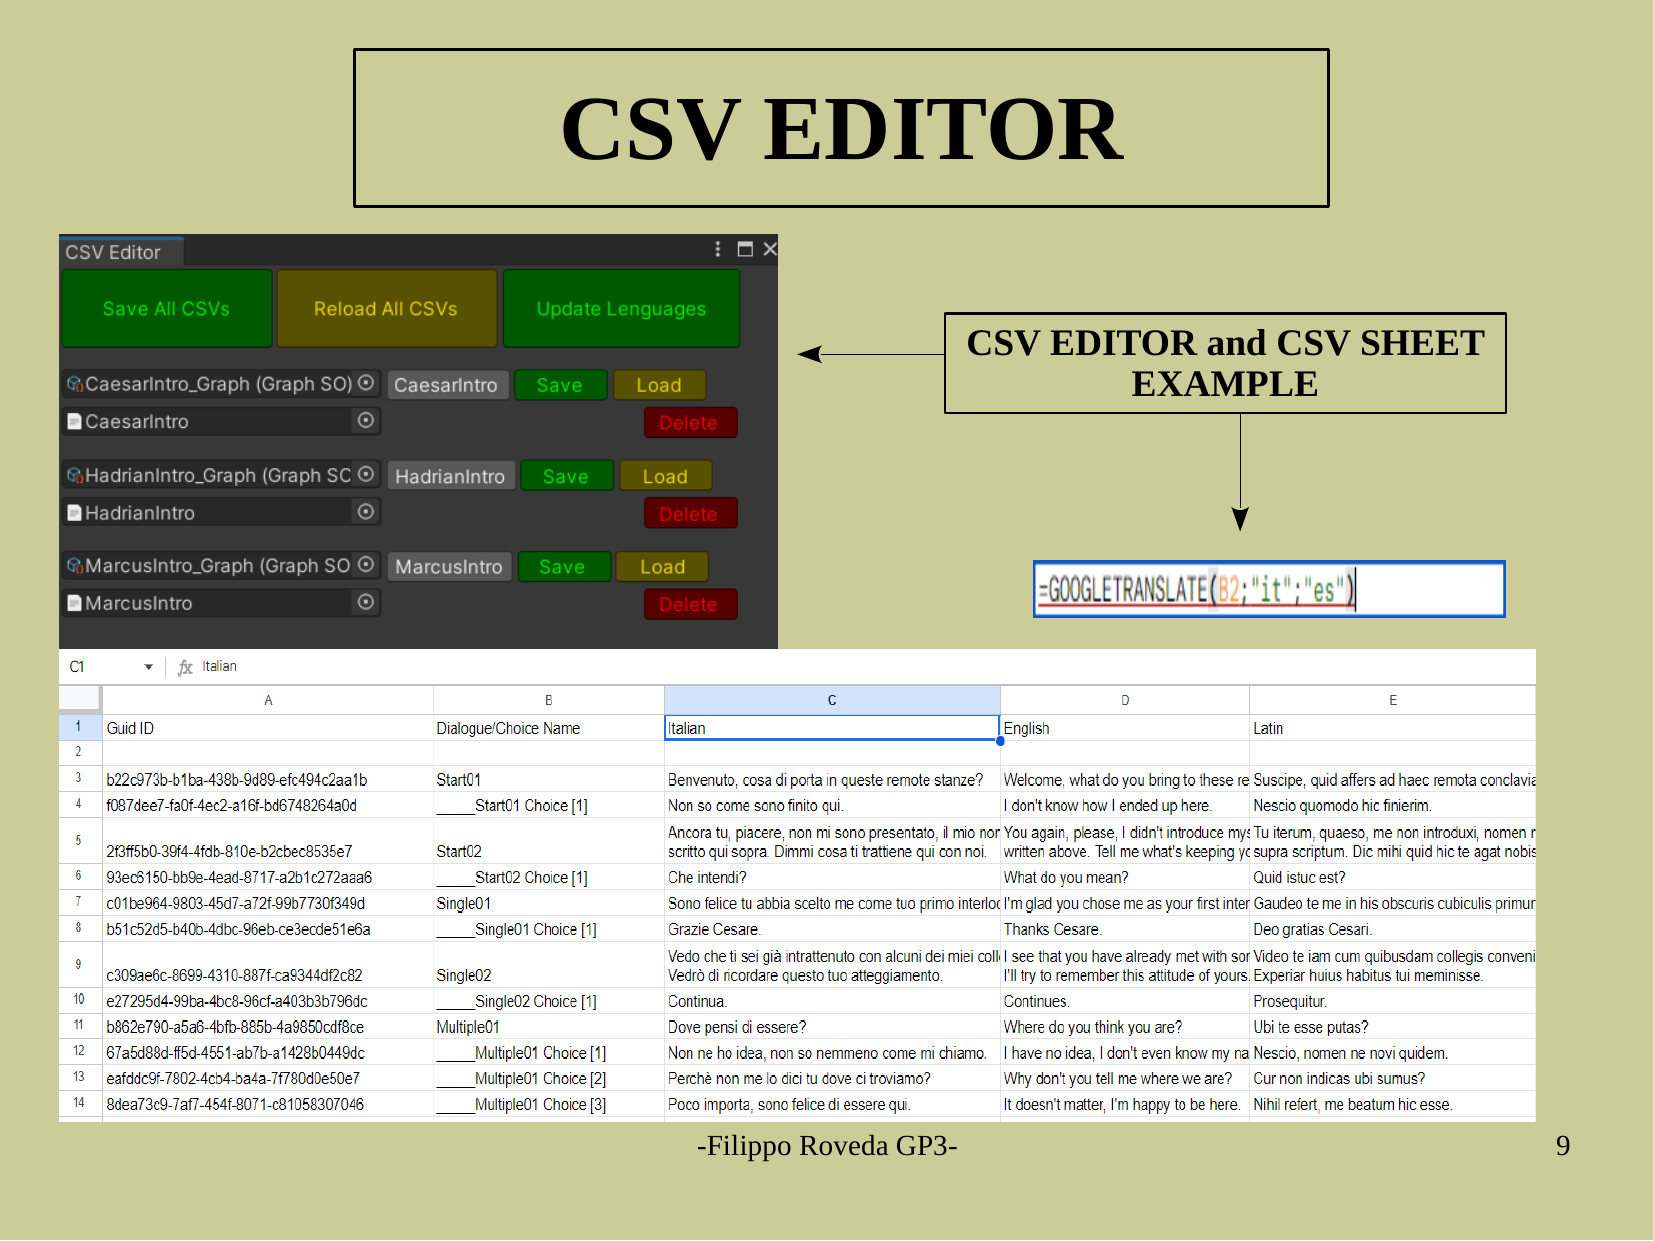

# CSV EDITOR
CSV EDITOR and CSV SHEET EXAMPLE
-Filippo Roveda GP3-
9